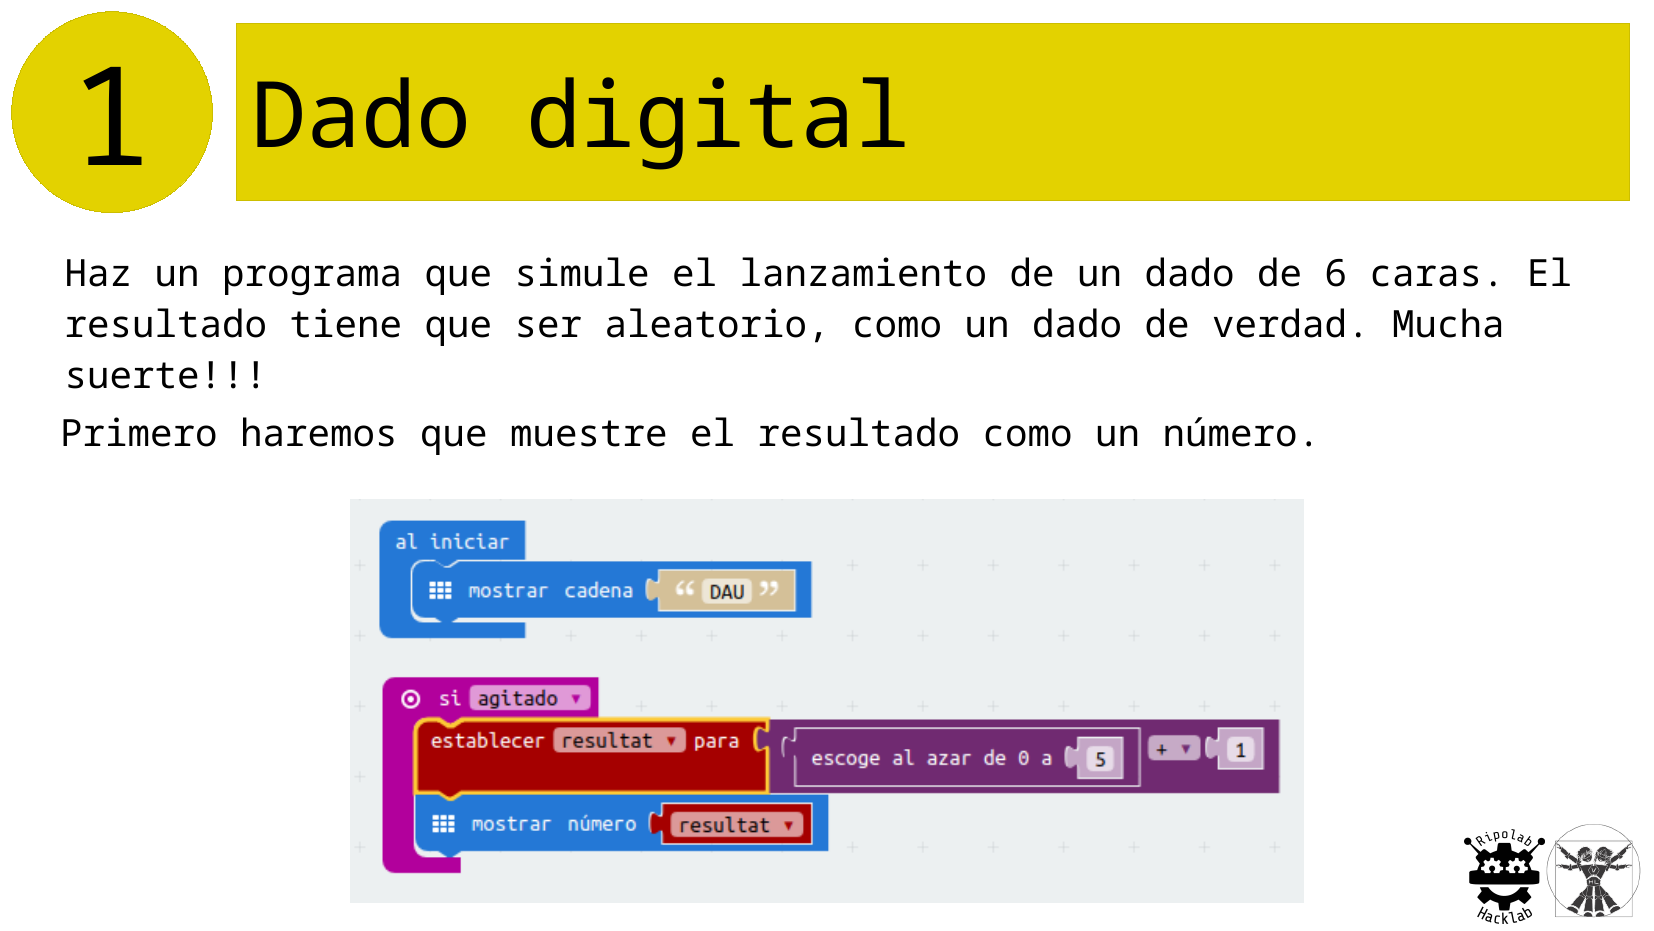

1
Dado digital
Haz un programa que simule el lanzamiento de un dado de 6 caras. El resultado tiene que ser aleatorio, como un dado de verdad. Mucha suerte!!!
Primero haremos que muestre el resultado como un número.